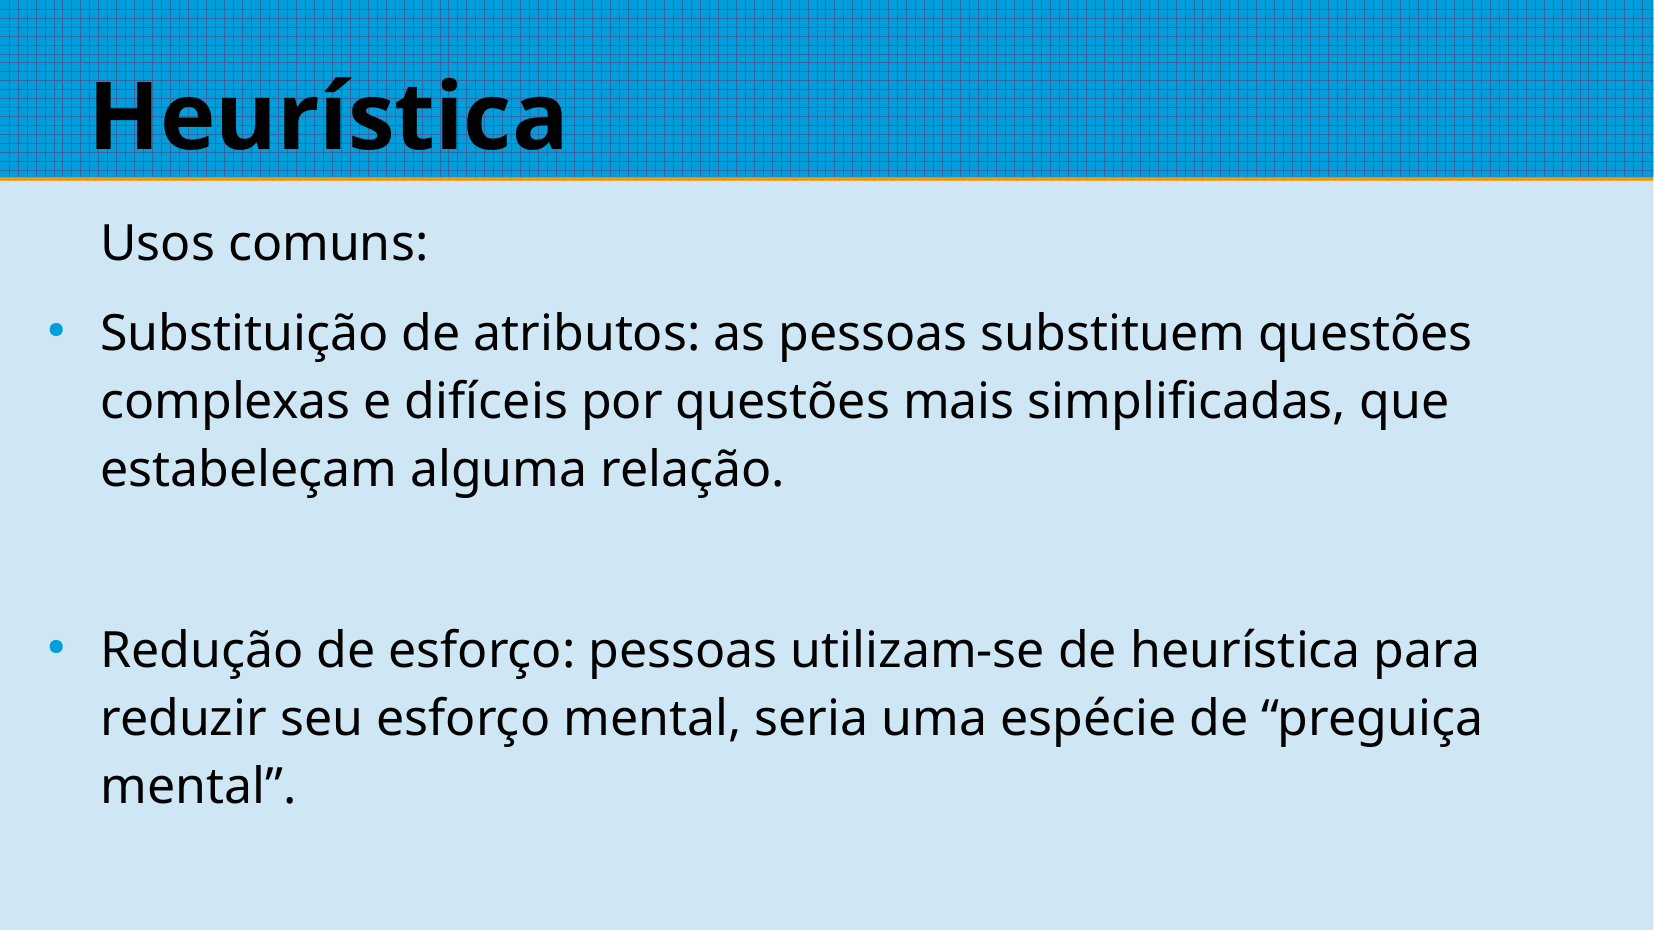

# Heurística
Usos comuns:
Substituição de atributos: as pessoas substituem questões complexas e difíceis por questões mais simplificadas, que estabeleçam alguma relação.
Redução de esforço: pessoas utilizam-se de heurística para reduzir seu esforço mental, seria uma espécie de “preguiça mental”.